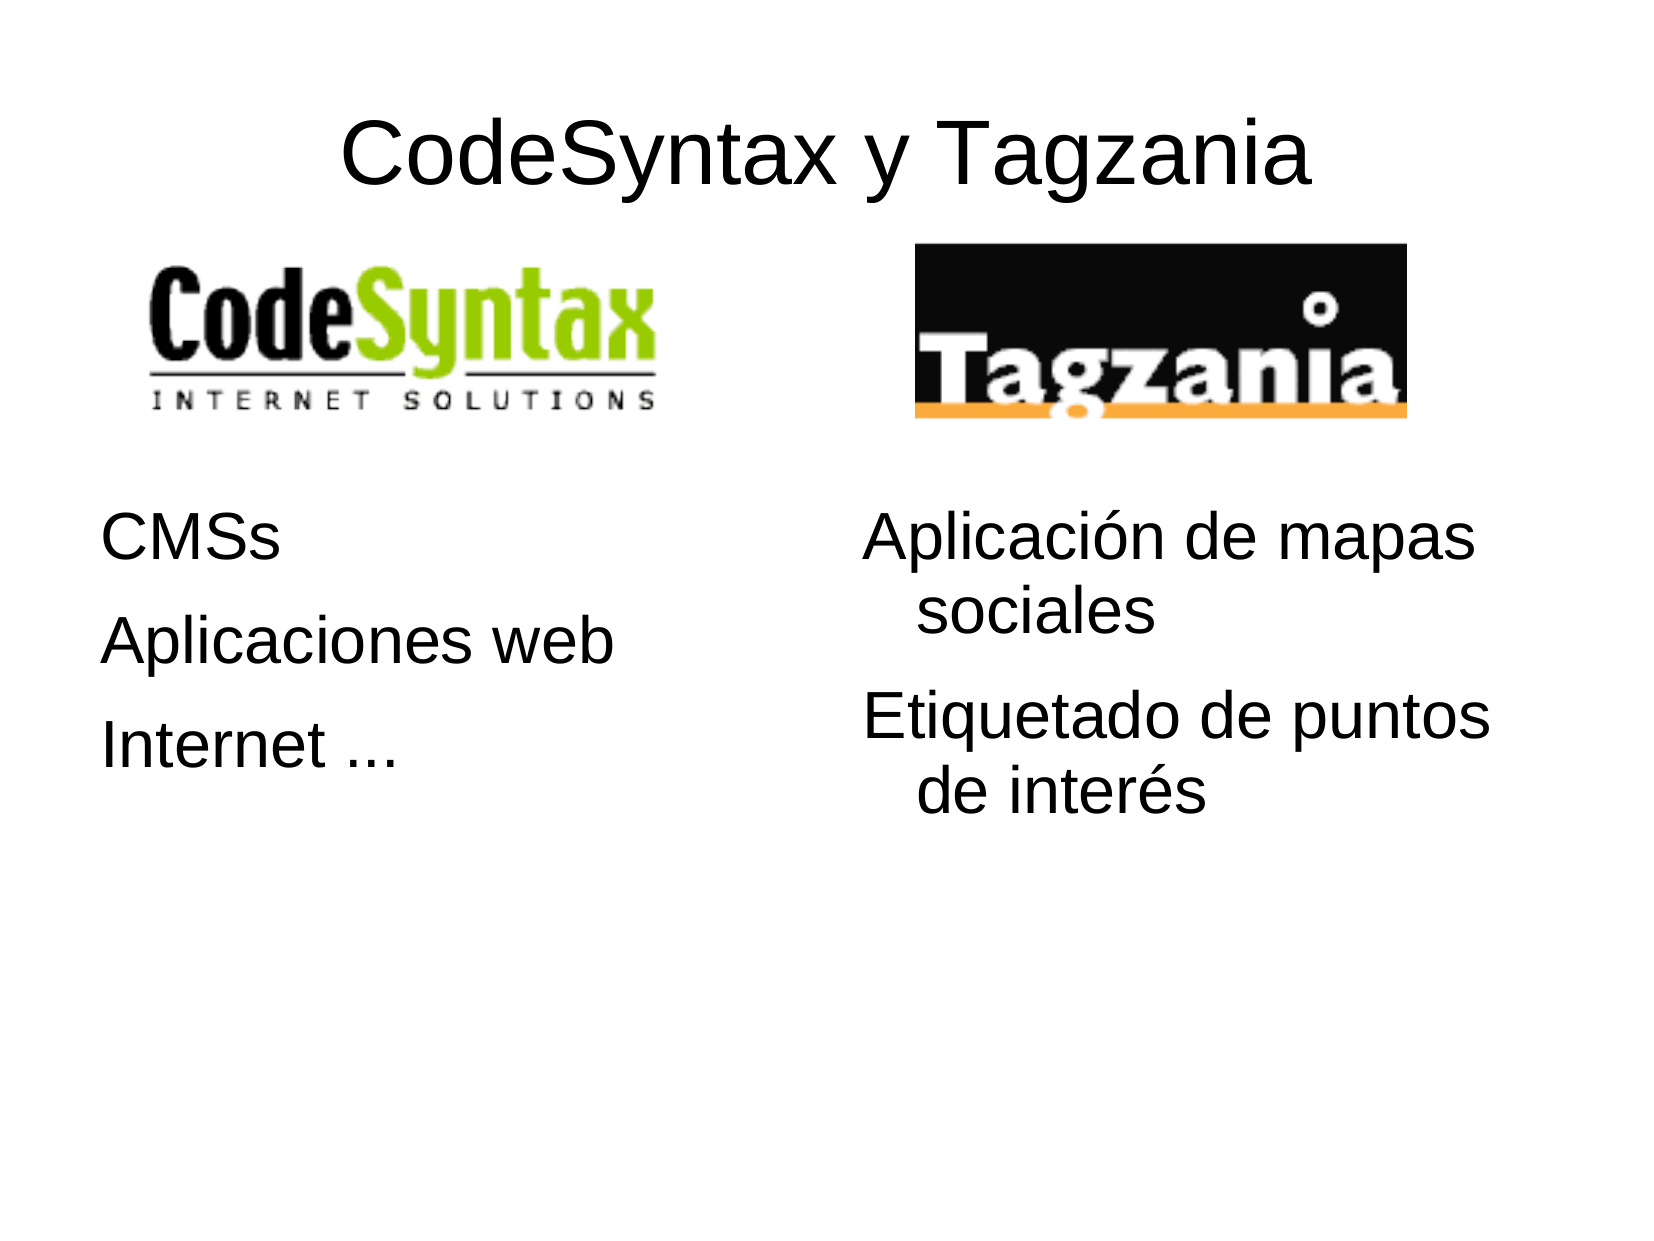

# CodeSyntax y Tagzania
CMSs
Aplicaciones web
Internet ...
Aplicación de mapas sociales
Etiquetado de puntos de interés